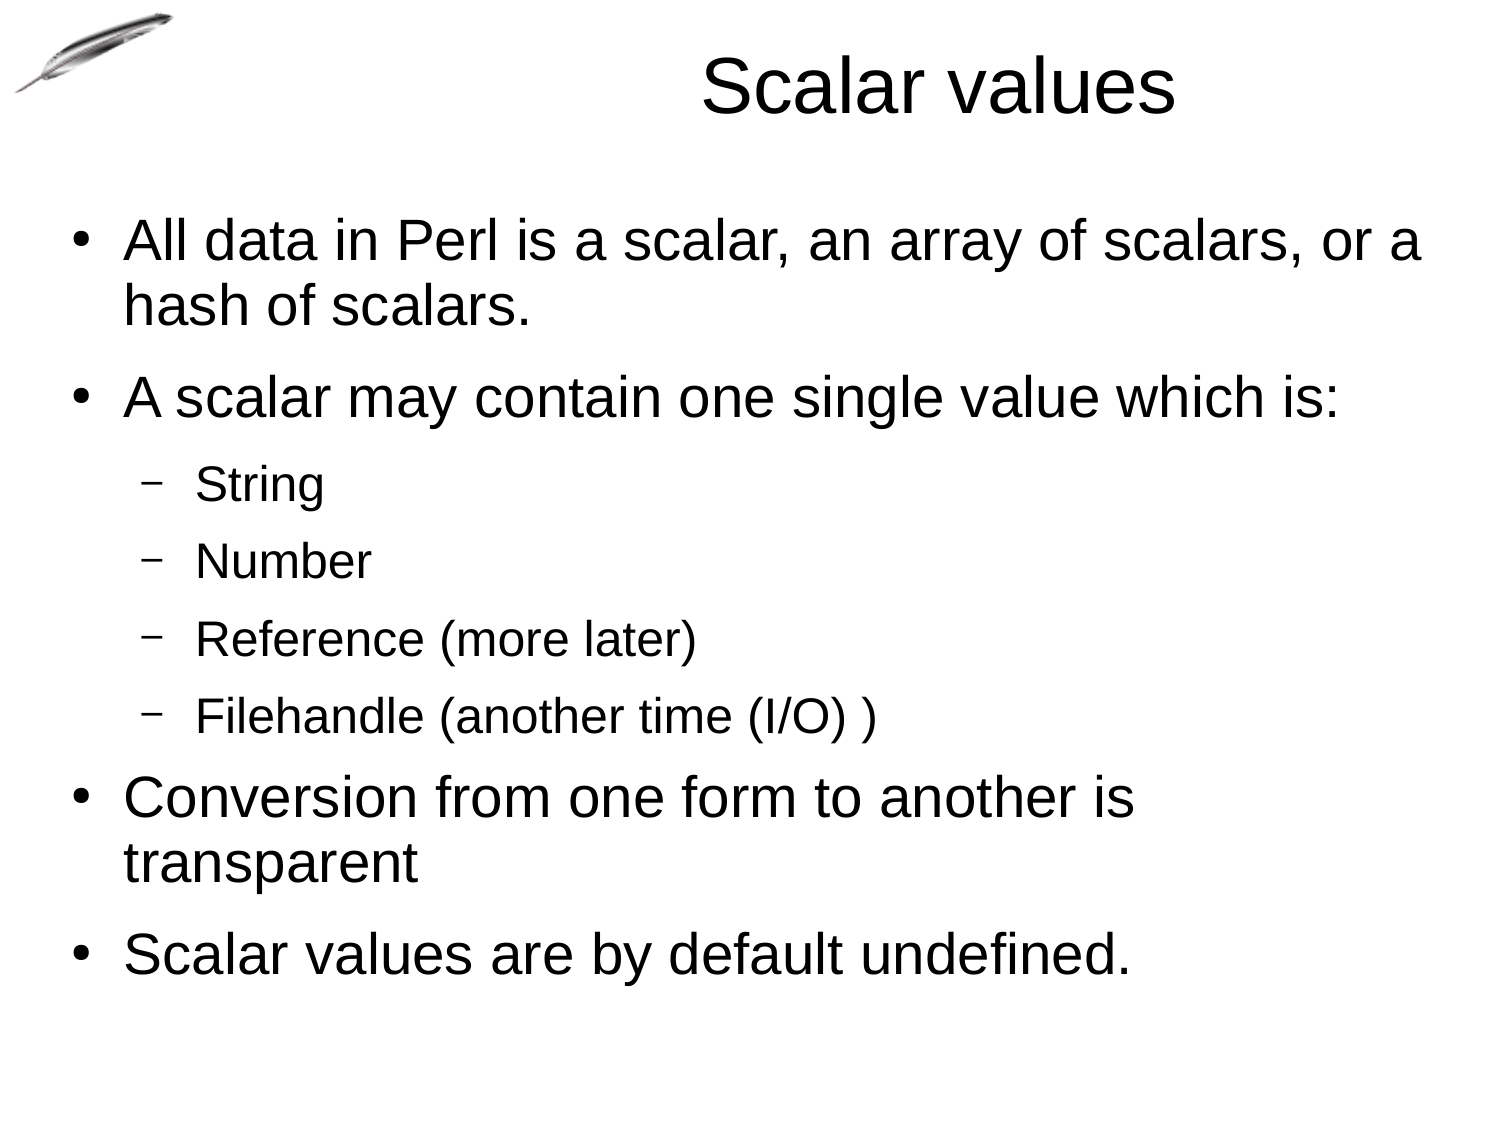

# Scalar values
All data in Perl is a scalar, an array of scalars, or a hash of scalars.
A scalar may contain one single value which is:
String
Number
Reference (more later)
Filehandle (another time (I/O) )
Conversion from one form to another is transparent
Scalar values are by default undefined.